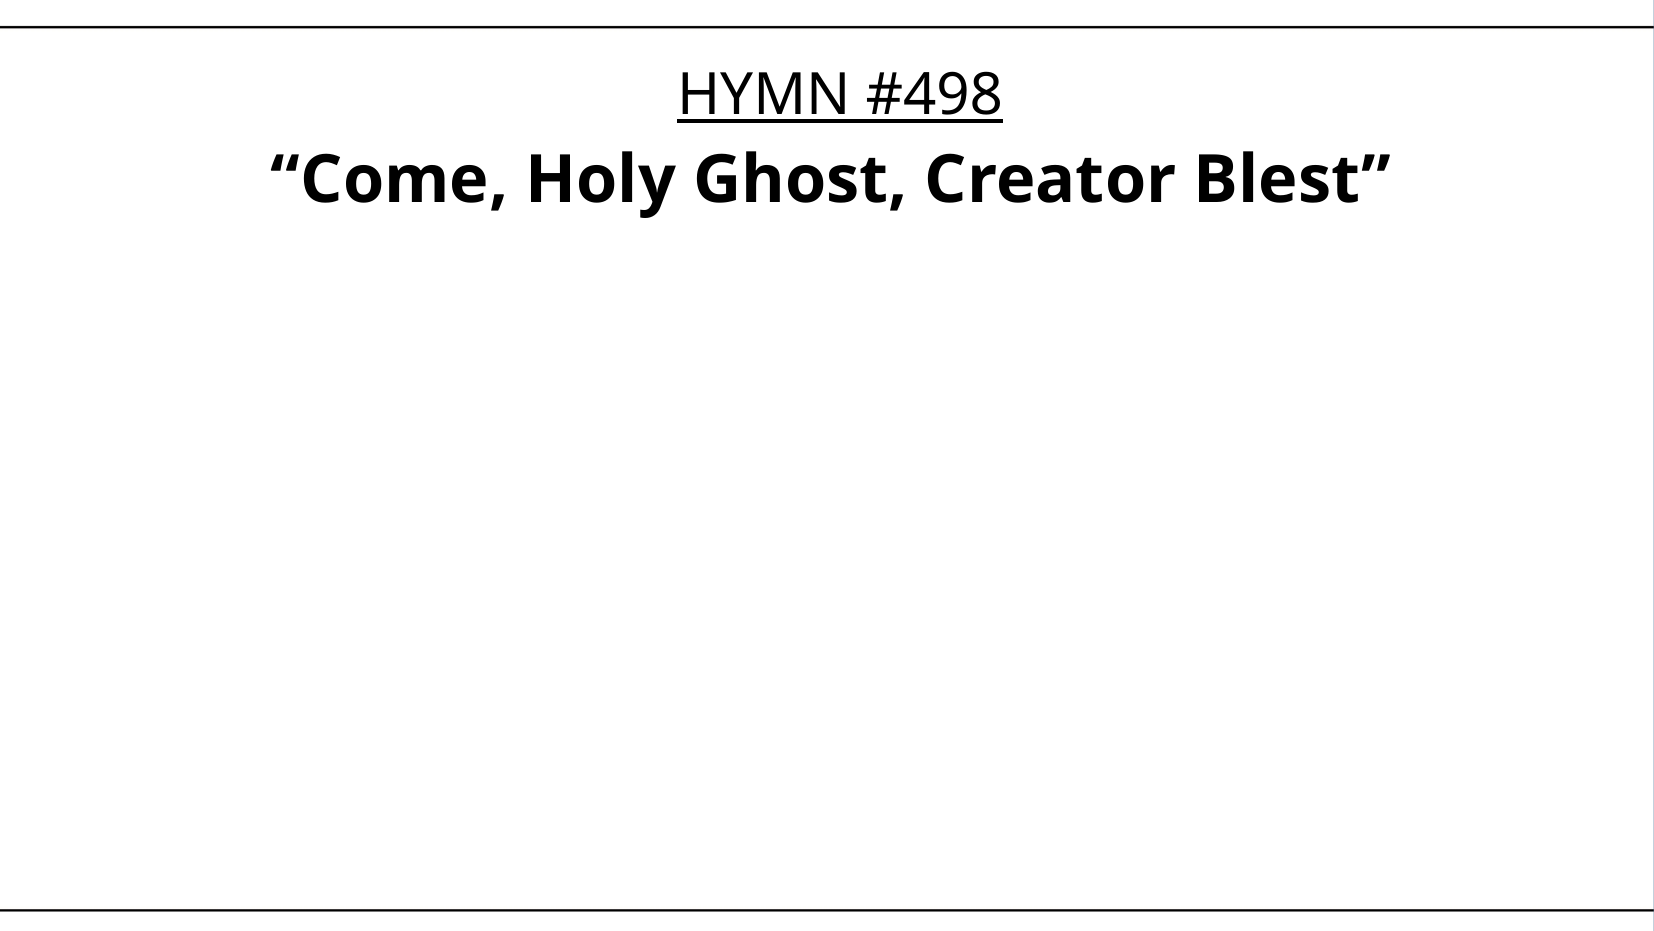

HYMN #498
“Come, Holy Ghost, Creator Blest”